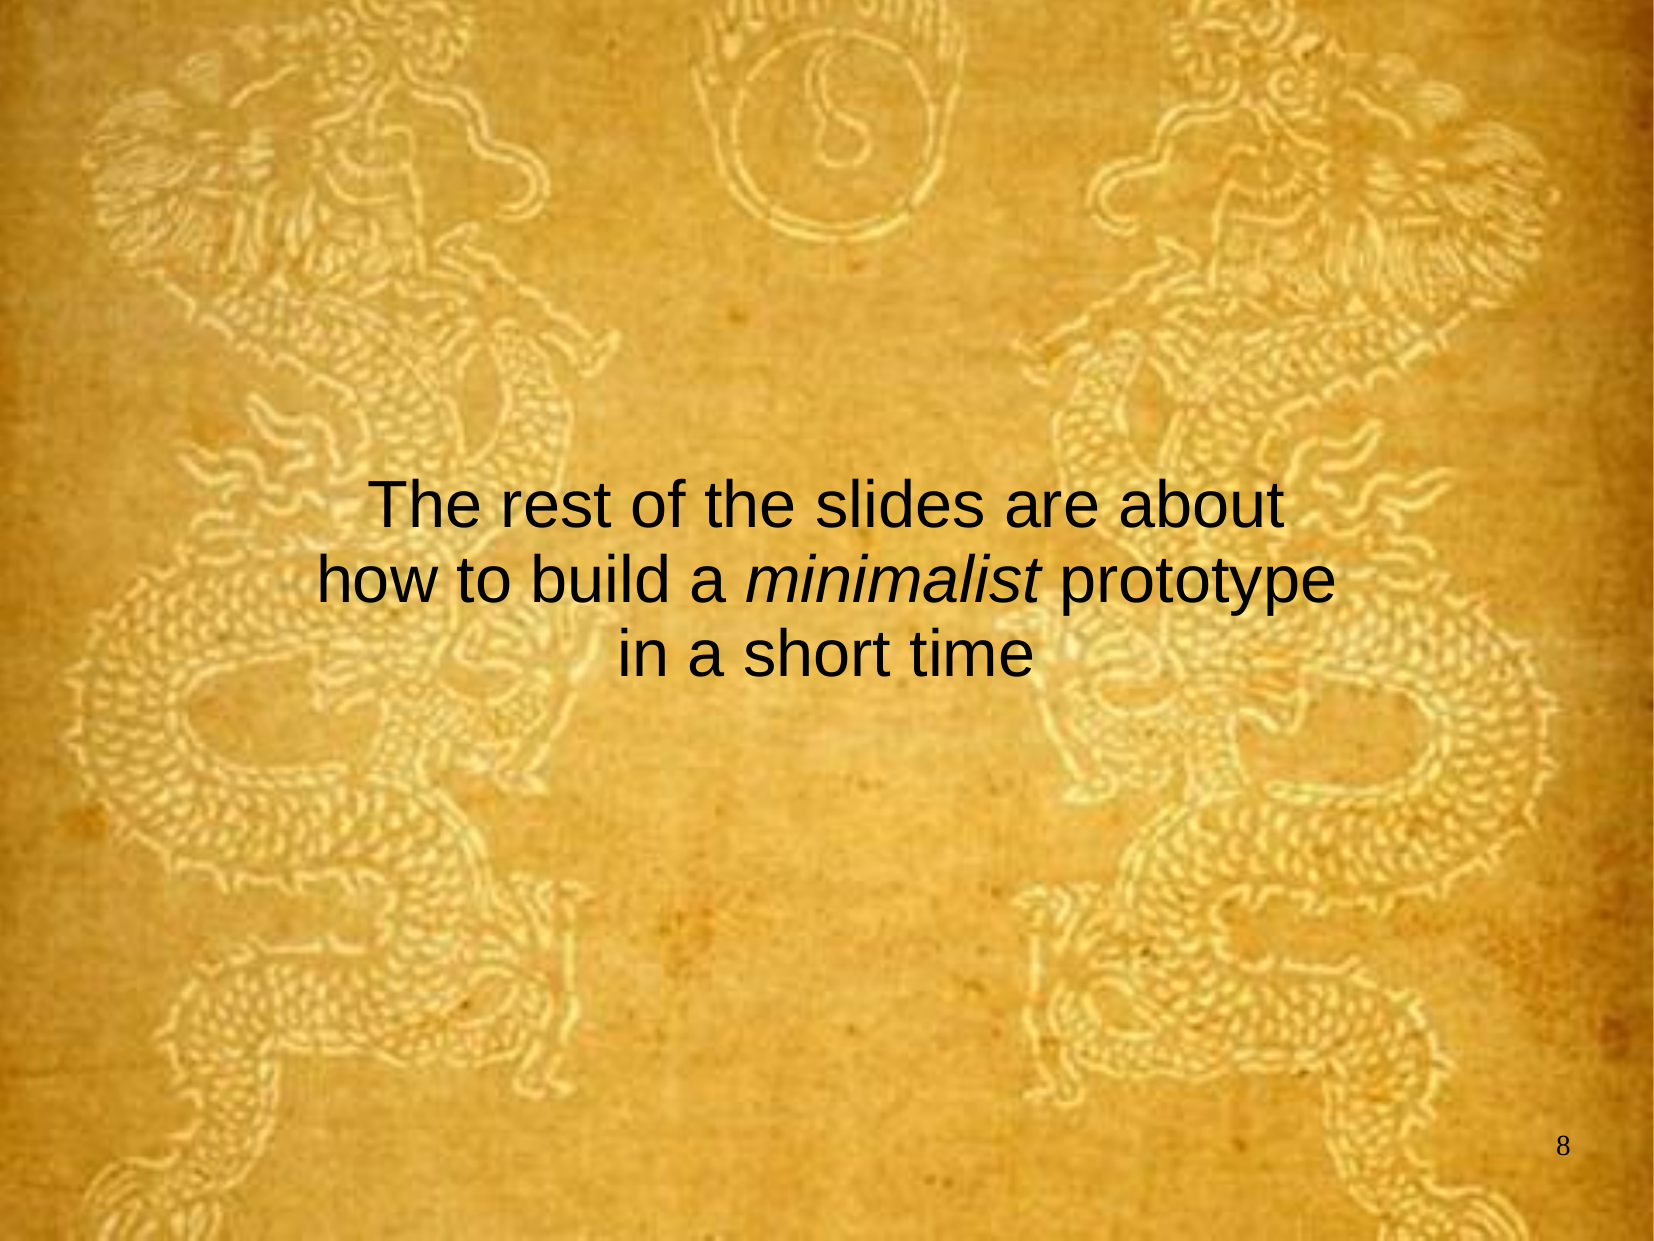

# The rest of the slides are about
how to build a minimalist prototype
in a short time
8